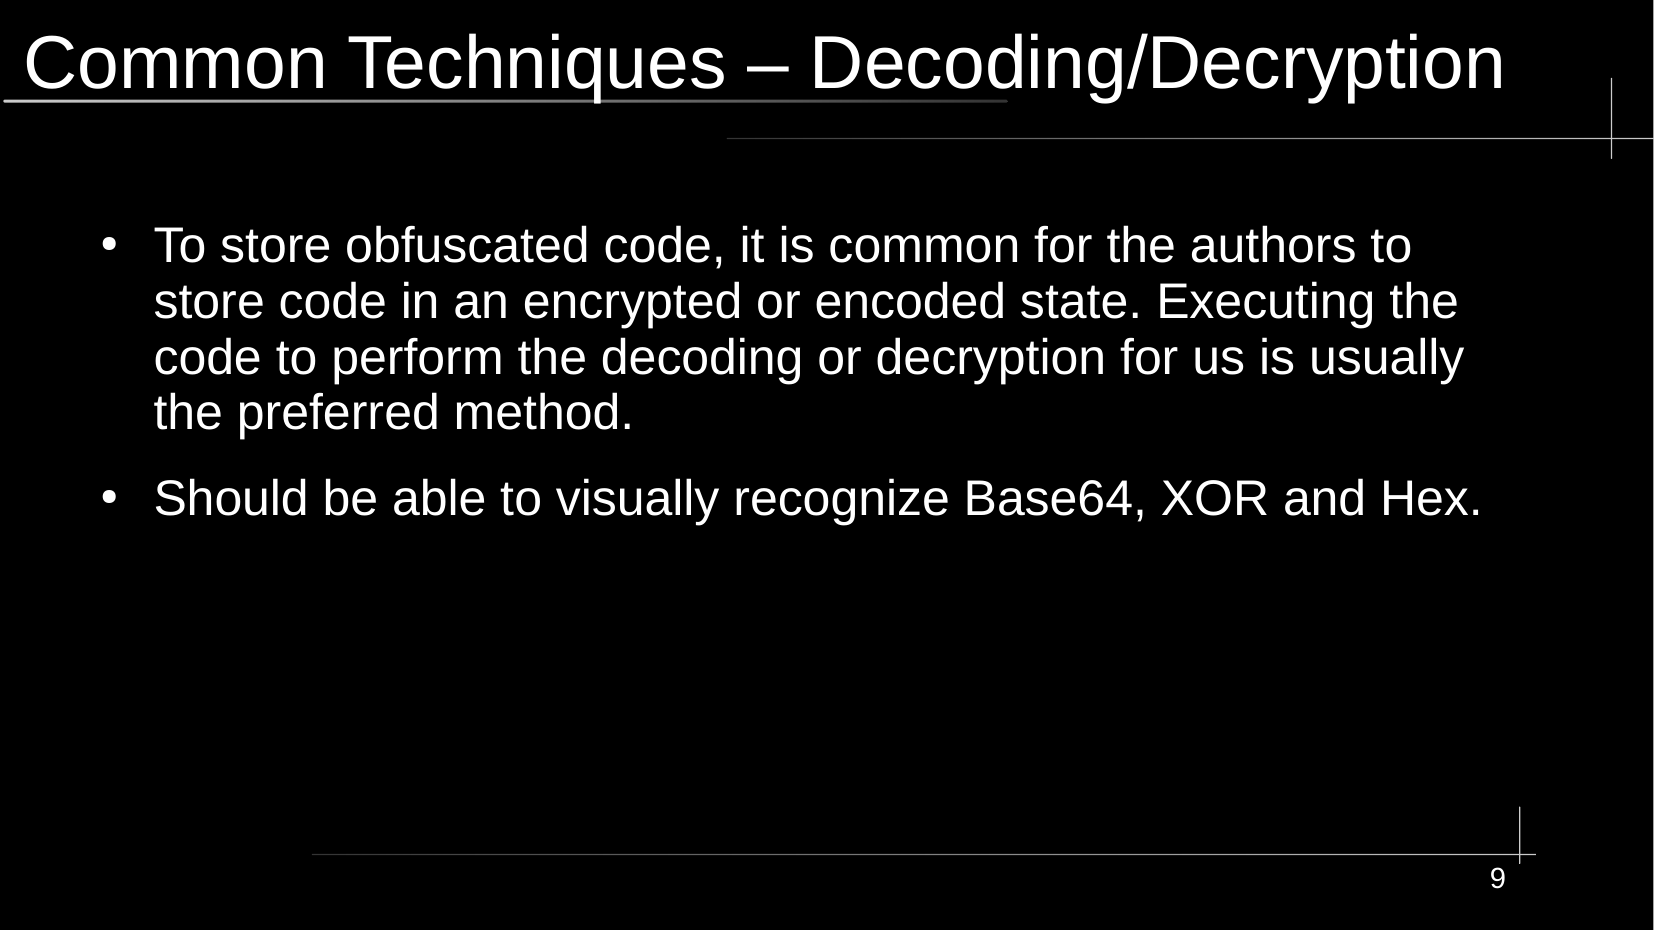

# Common Techniques – Decoding/Decryption
To store obfuscated code, it is common for the authors to store code in an encrypted or encoded state. Executing the code to perform the decoding or decryption for us is usually the preferred method.
Should be able to visually recognize Base64, XOR and Hex.
9